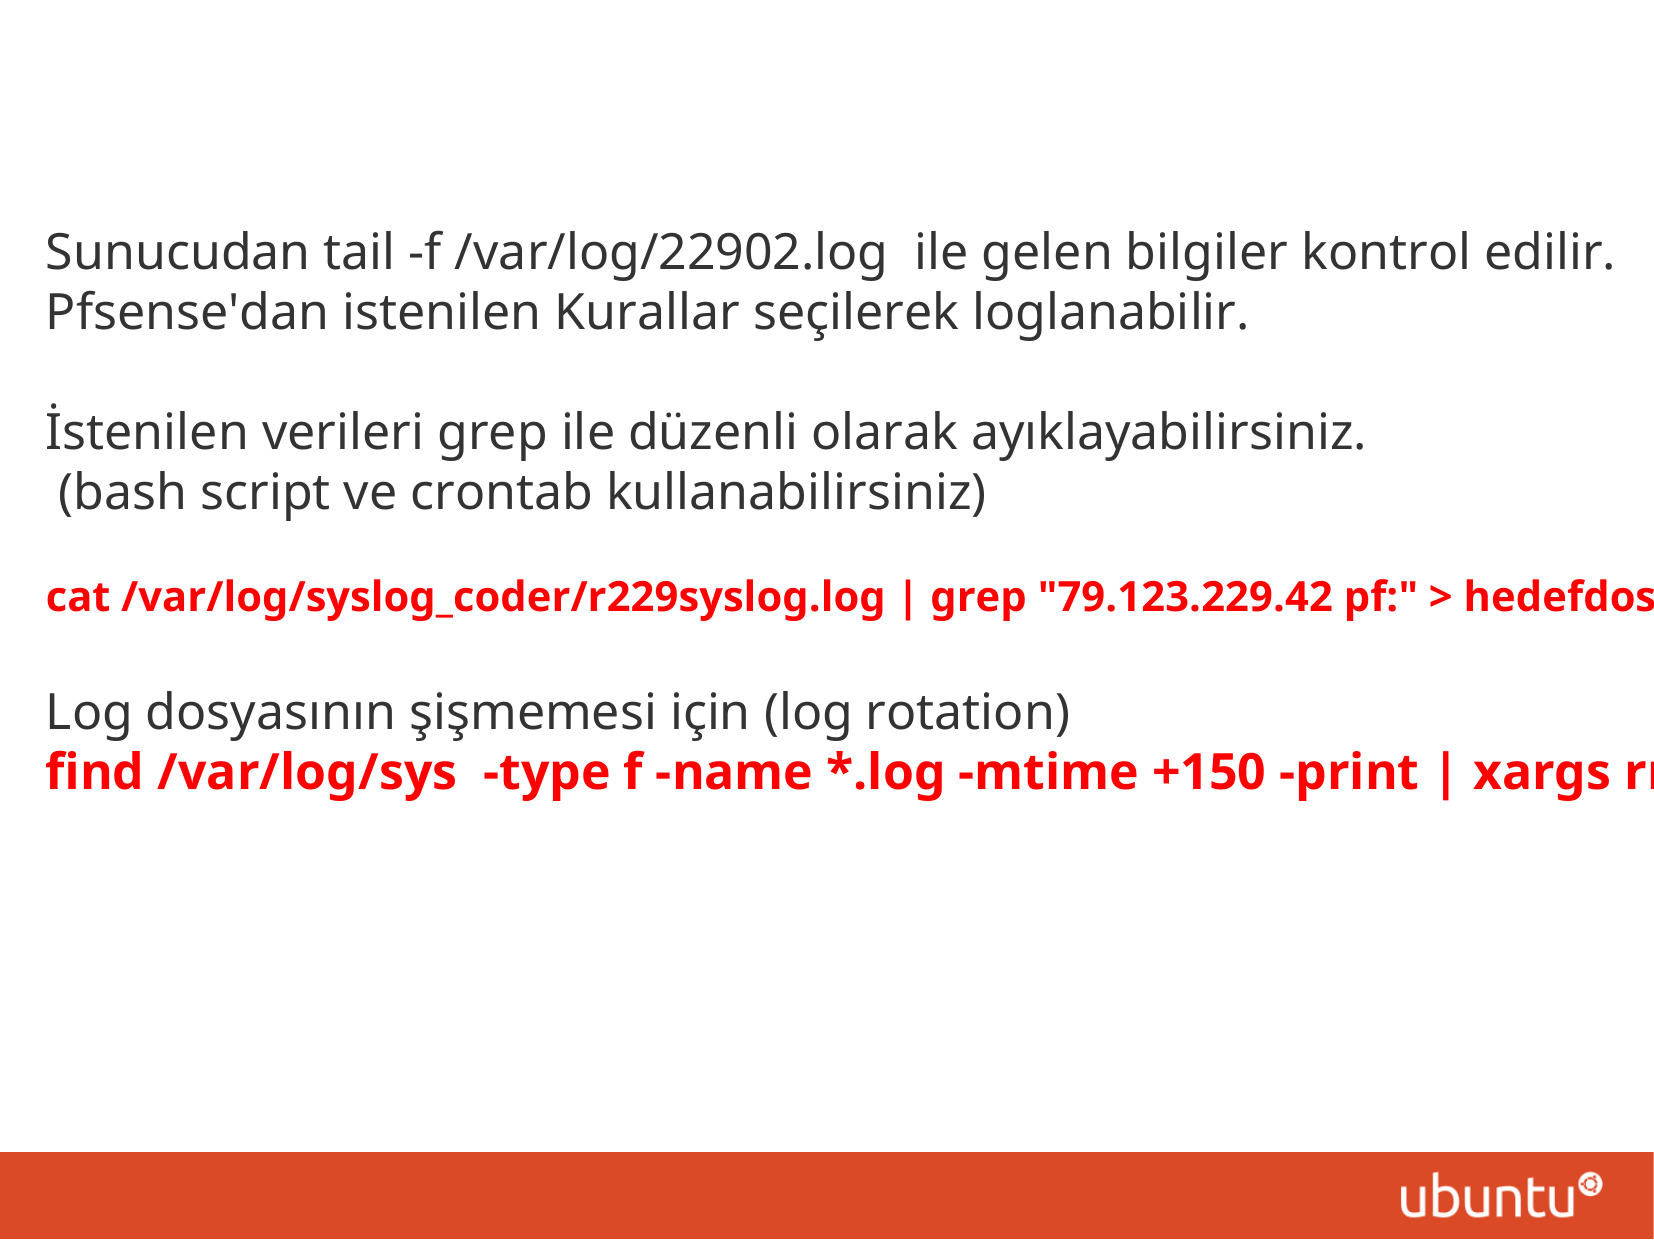

Sunucudan tail -f /var/log/22902.log ile gelen bilgiler kontrol edilir.
Pfsense'dan istenilen Kurallar seçilerek loglanabilir.
İstenilen verileri grep ile düzenli olarak ayıklayabilirsiniz.
 (bash script ve crontab kullanabilirsiniz)
cat /var/log/syslog_coder/r229syslog.log | grep "79.123.229.42 pf:" > hedefdosya
Log dosyasının şişmemesi için (log rotation)
find /var/log/sys -type f -name *.log -mtime +150 -print | xargs rm